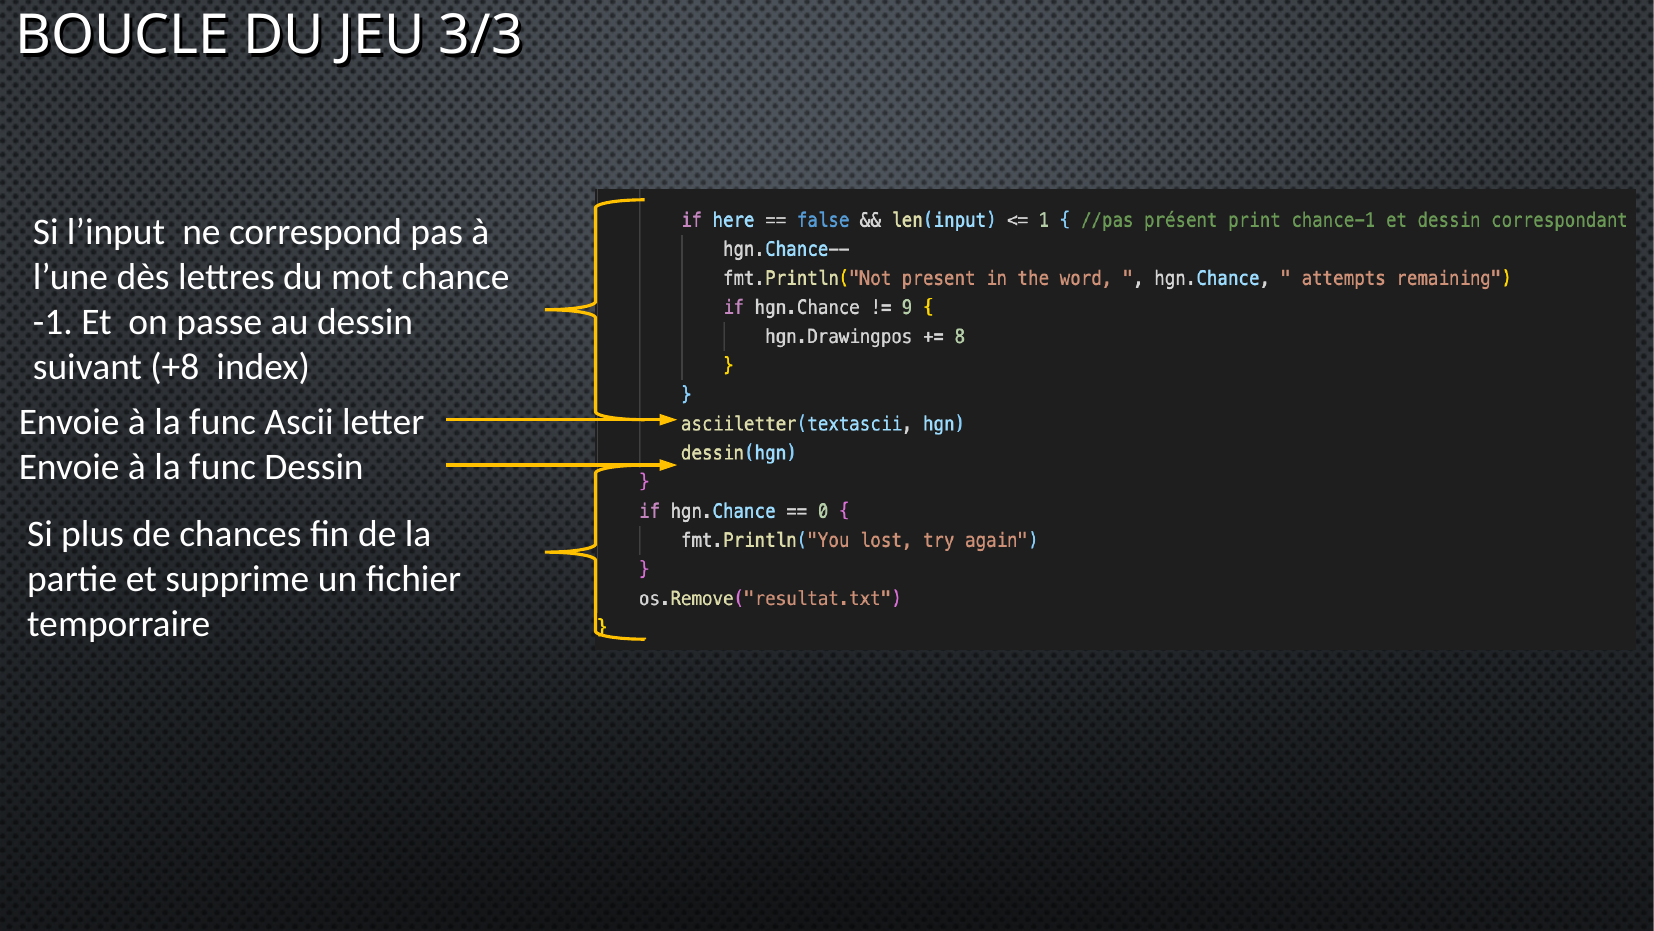

Boucle du jeu 3/3
Si l’input ne correspond pas à l’une dès lettres du mot chance -1. Et on passe au dessin suivant (+8 index)
Envoie à la func Ascii letter
Envoie à la func Dessin
Si plus de chances fin de la partie et supprime un fichier temporraire